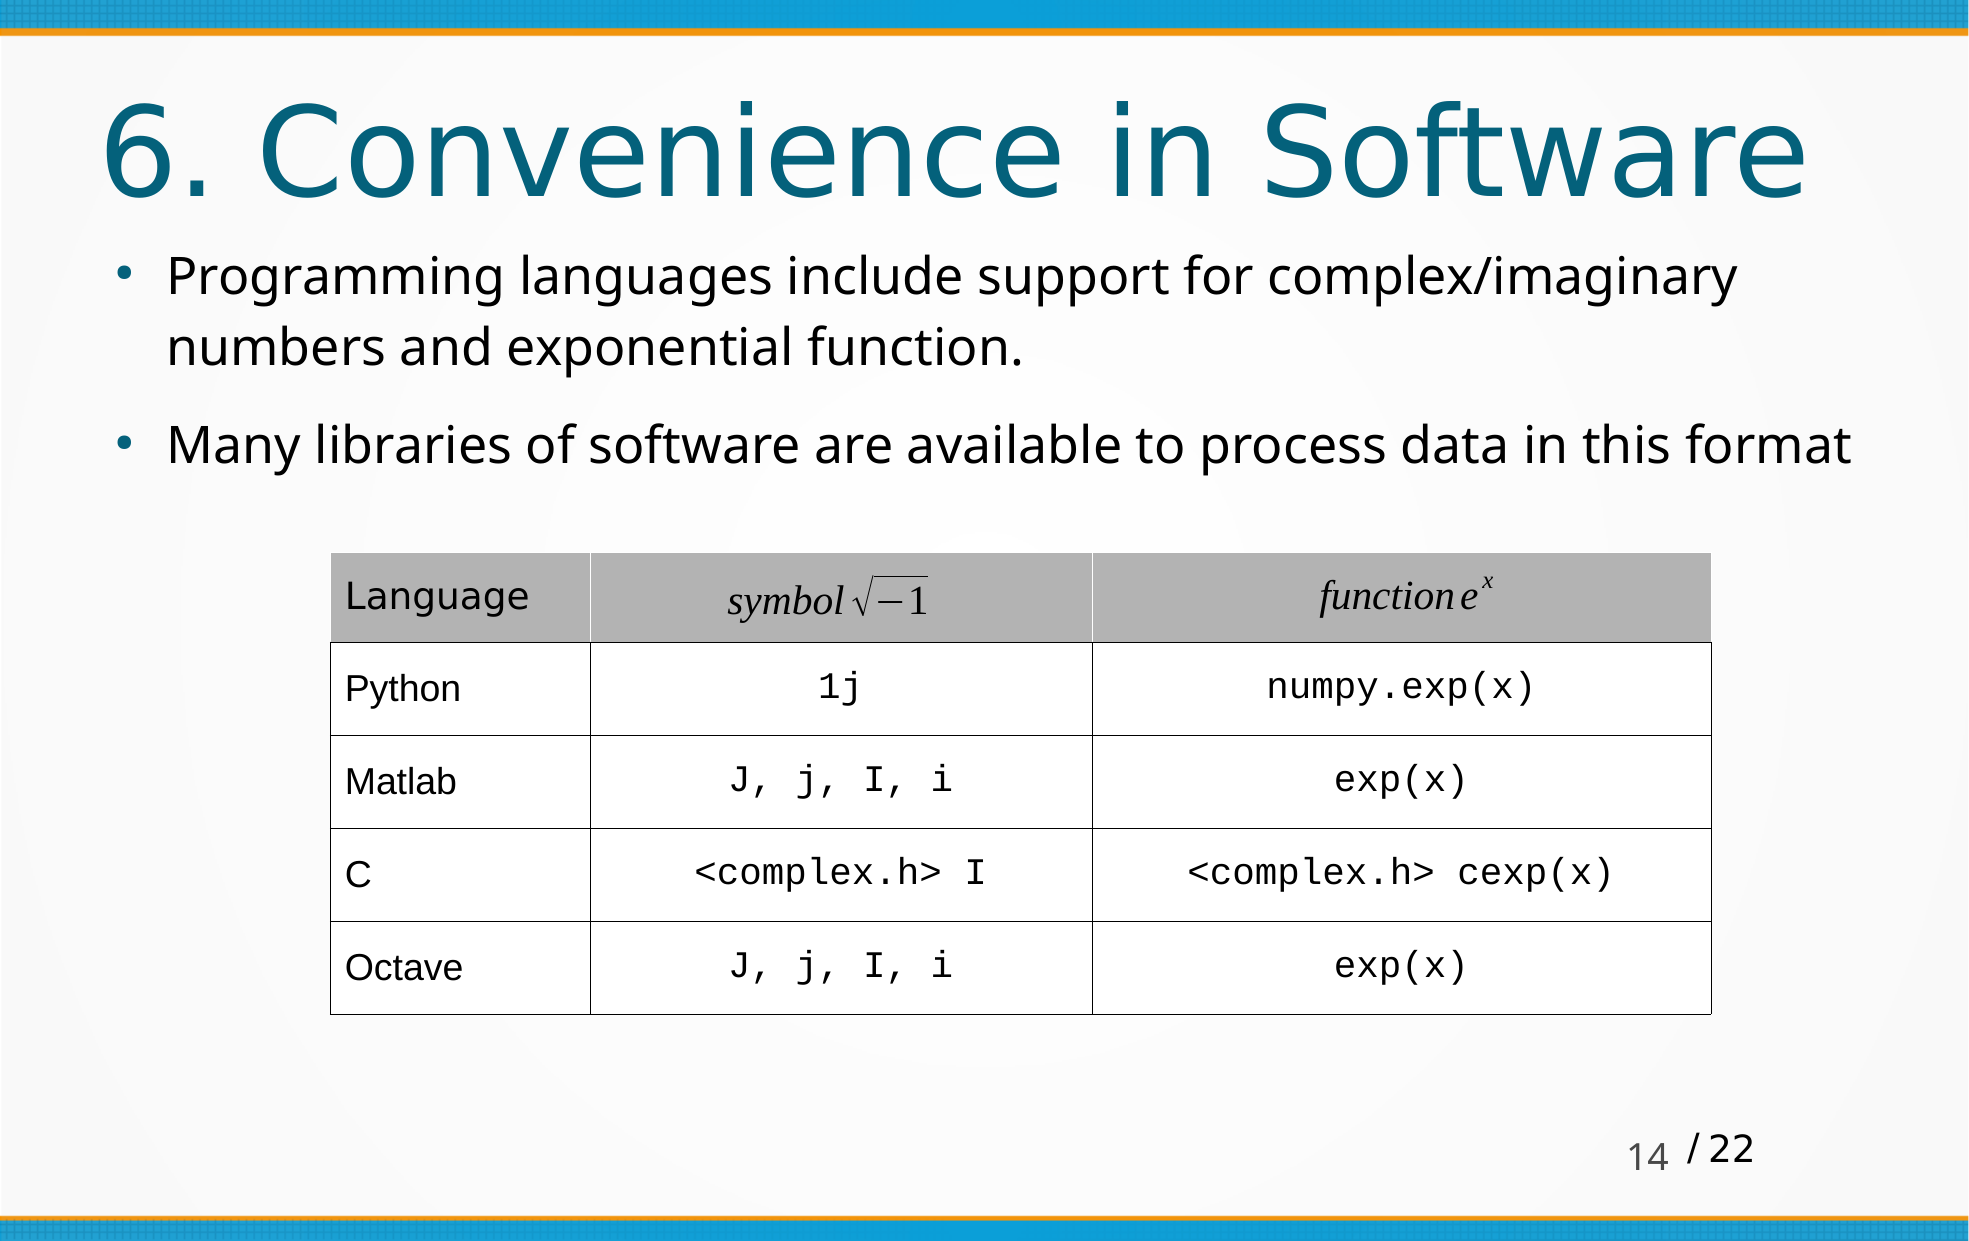

# 6. Convenience in Software
Programming languages include support for complex/imaginary numbers and exponential function.
Many libraries of software are available to process data in this format
| Language | | |
| --- | --- | --- |
| Python | 1j | numpy.exp(x) |
| Matlab | J, j, I, i | exp(x) |
| C | <complex.h> I | <complex.h> cexp(x) |
| Octave | J, j, I, i | exp(x) |
14